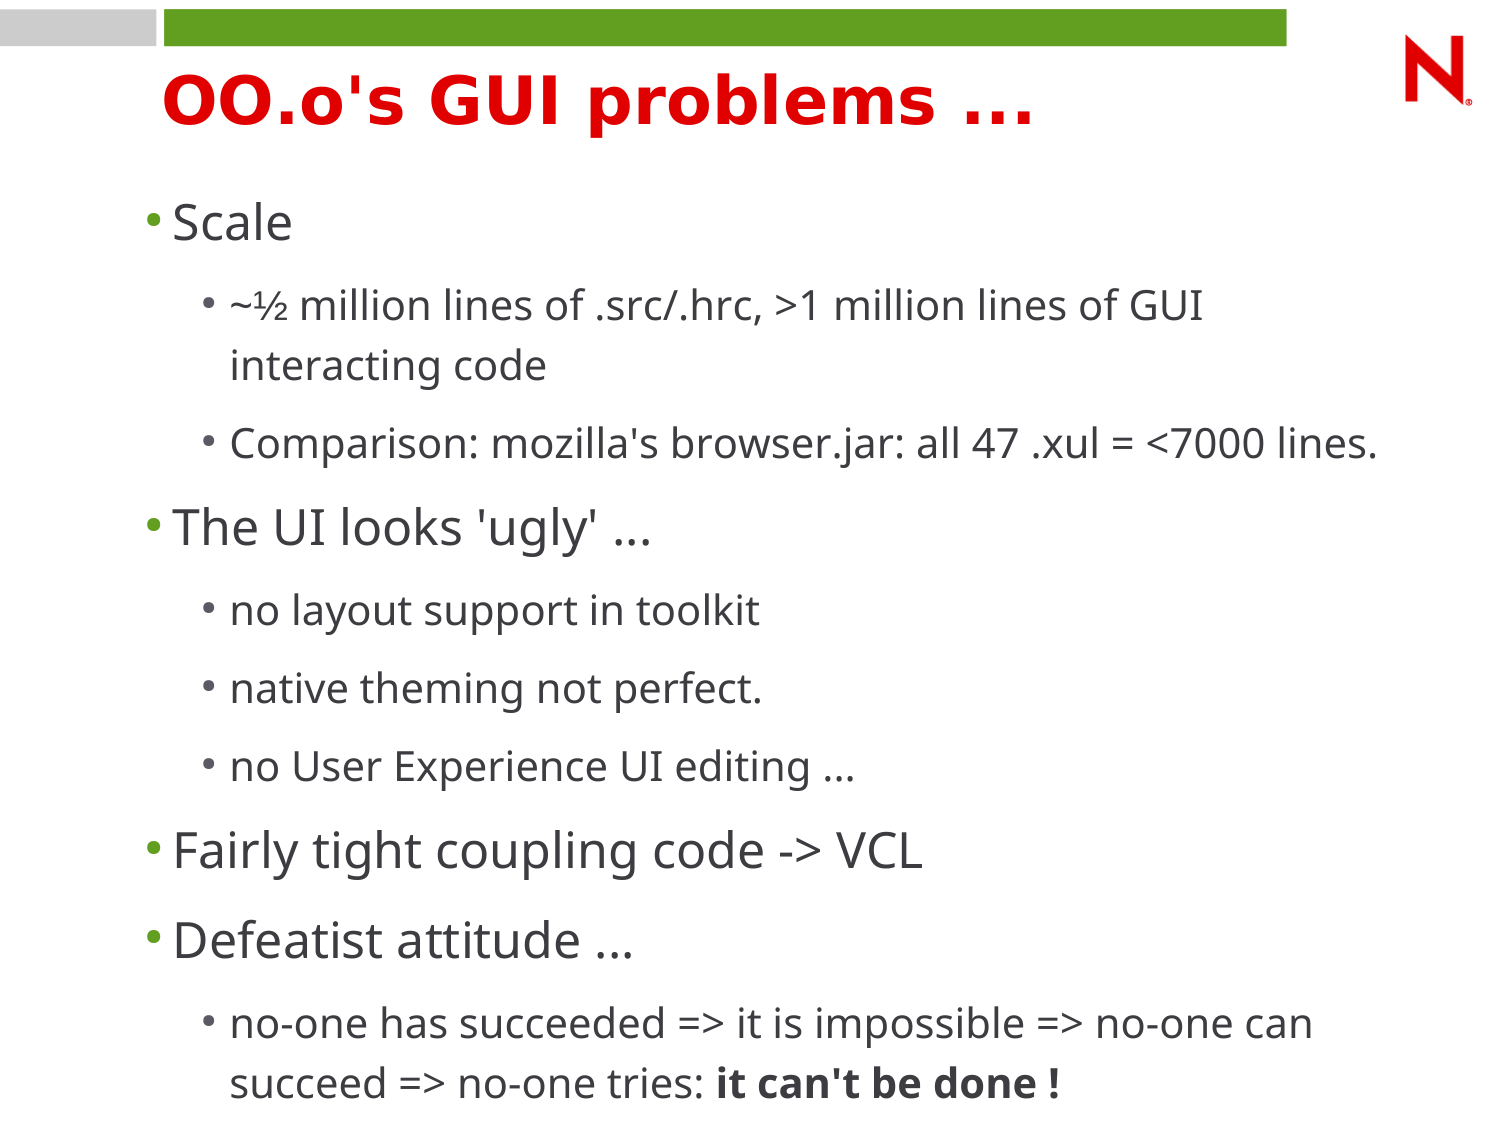

# OO.o's GUI problems ...
Scale
~½ million lines of .src/.hrc, >1 million lines of GUI interacting code
Comparison: mozilla's browser.jar: all 47 .xul = <7000 lines.
The UI looks 'ugly' ...
no layout support in toolkit
native theming not perfect.
no User Experience UI editing ...
Fairly tight coupling code -> VCL
Defeatist attitude ...
no-one has succeeded => it is impossible => no-one can succeed => no-one tries: it can't be done !
“it can only be fixed by a 100 man-year effort”...